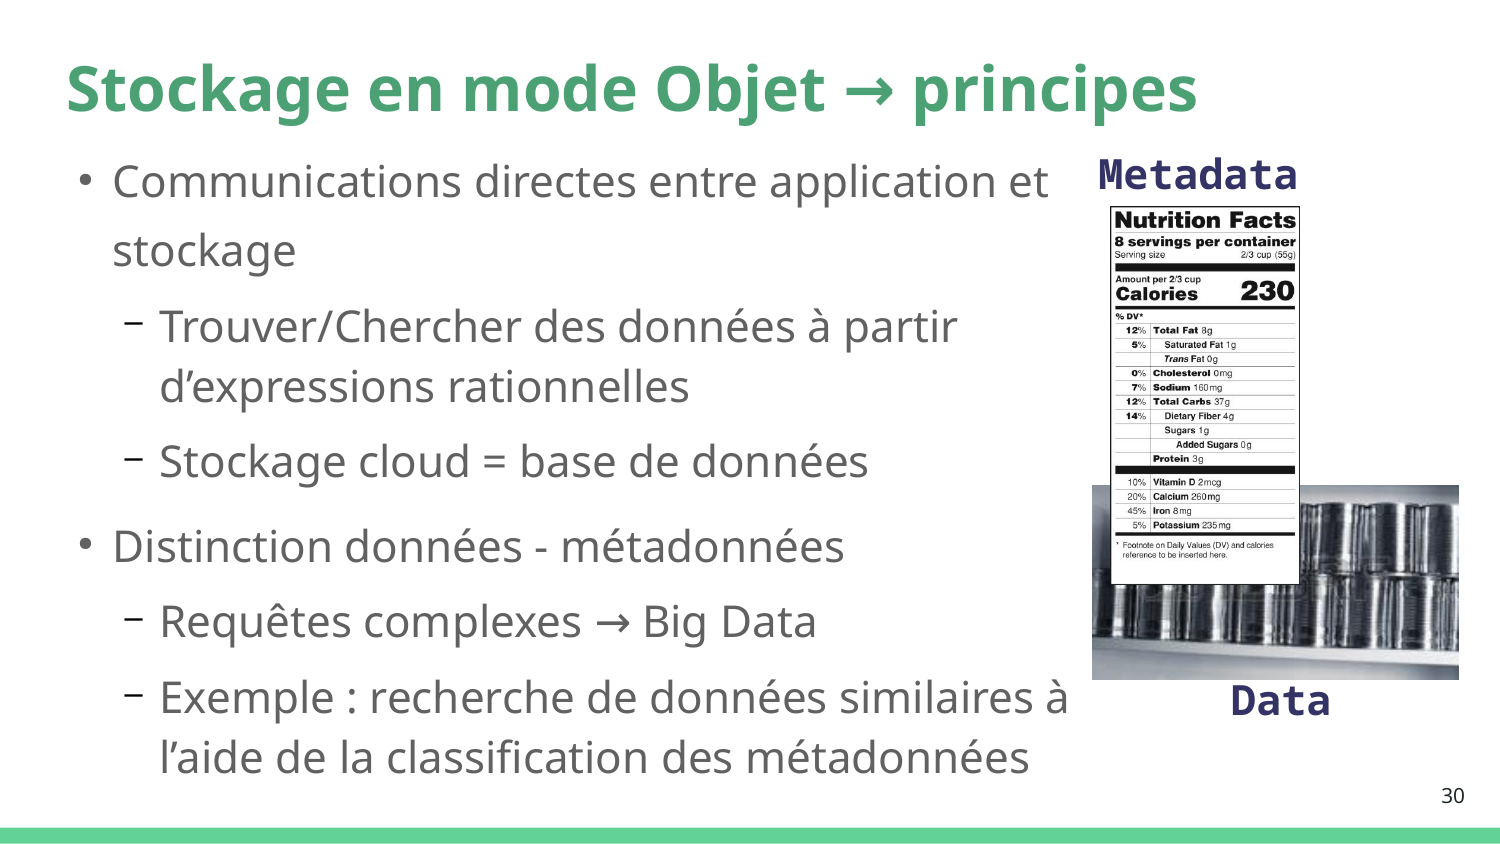

Stockage en mode Objet → principes
# Communications directes entre application et stockage
Trouver/Chercher des données à partir d’expressions rationnelles
Stockage cloud = base de données
Distinction données - métadonnées
Requêtes complexes → Big Data
Exemple : recherche de données similaires à l’aide de la classification des métadonnées
Metadata
Data